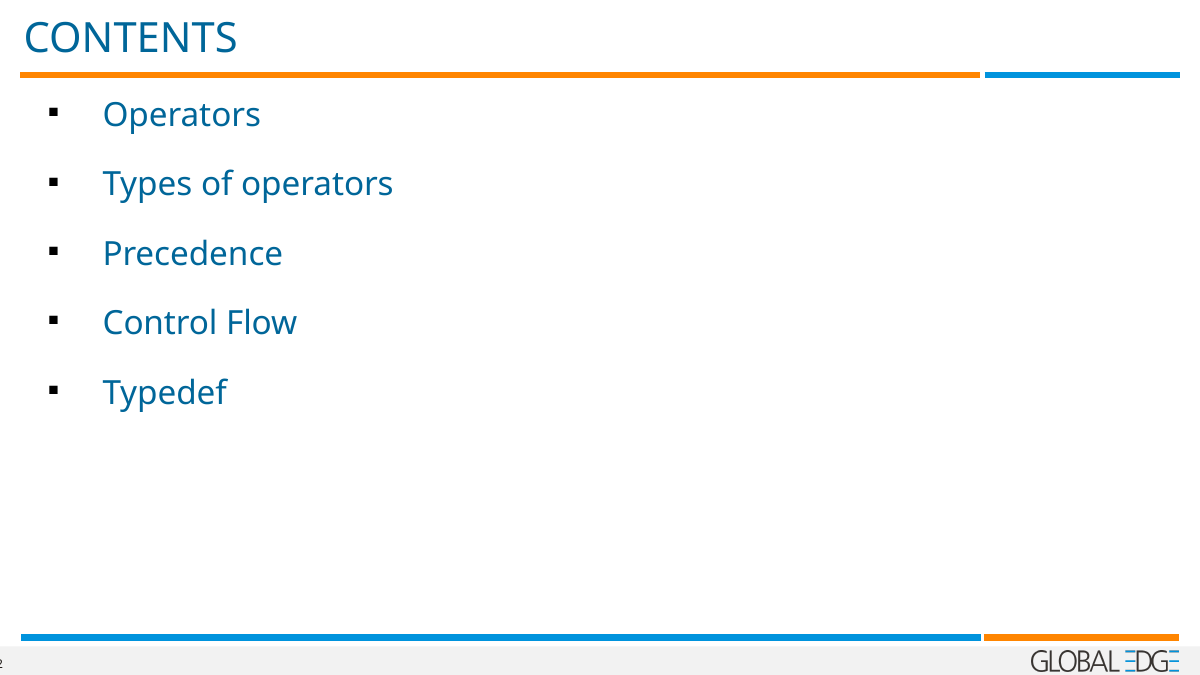

# CONTENTS
Operators
Types of operators
Precedence
Control Flow
Typedef